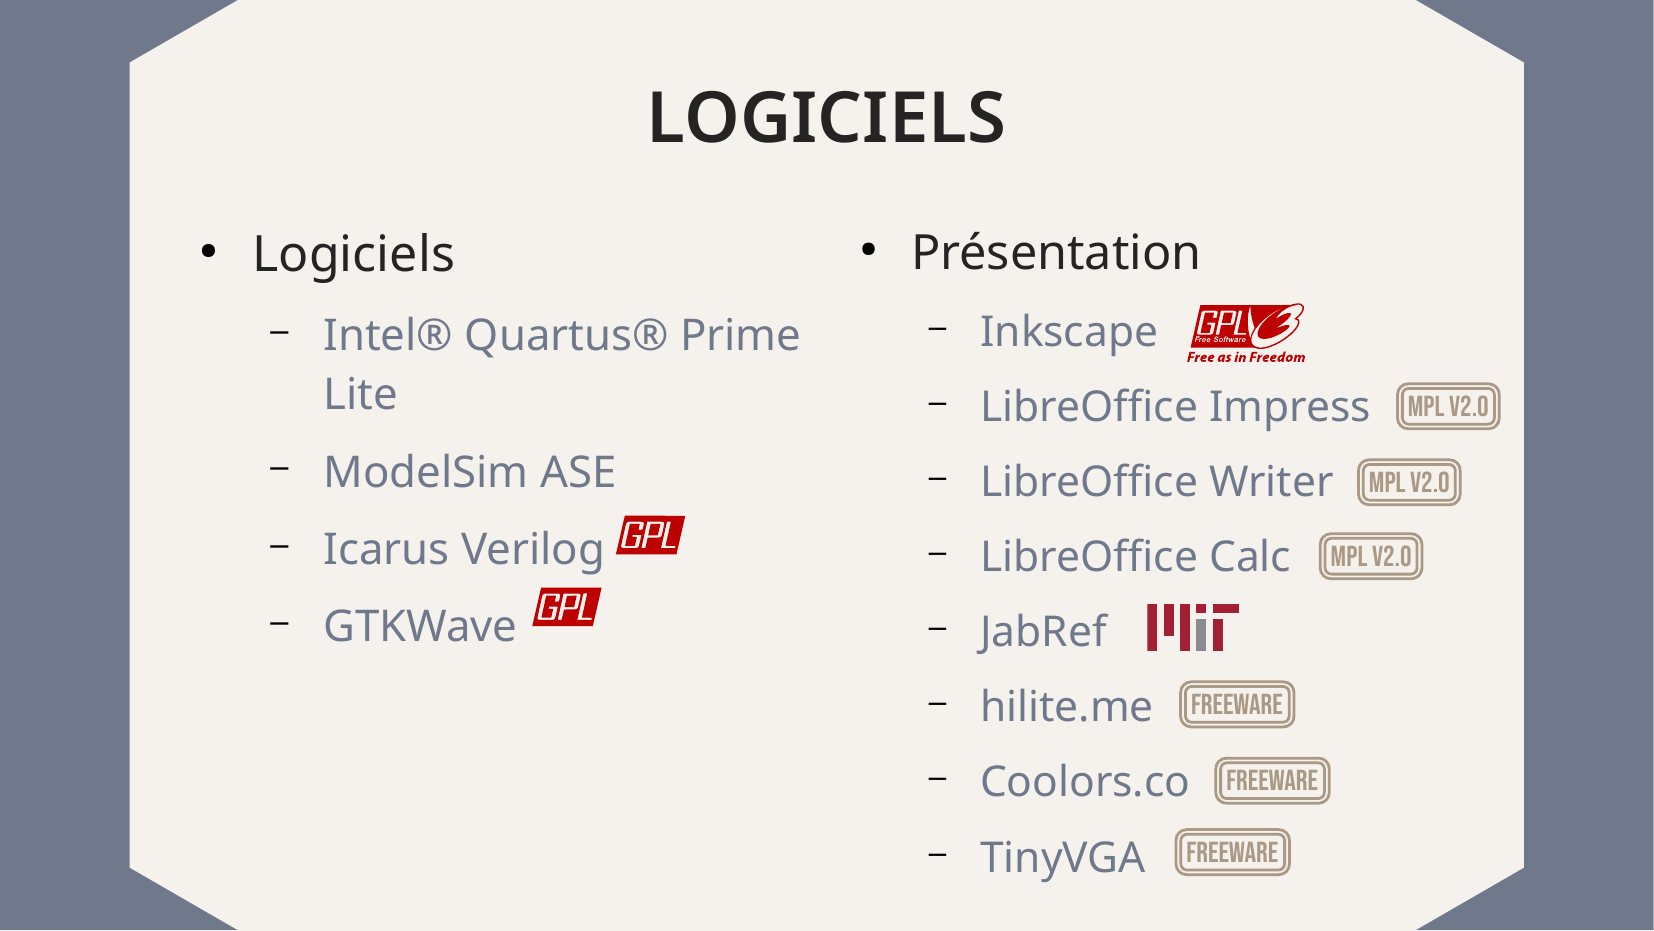

# Logiciels
Logiciels
Intel® Quartus® Prime Lite
ModelSim ASE
Icarus Verilog
GTKWave
Présentation
Inkscape
LibreOffice Impress
LibreOffice Writer
LibreOffice Calc
JabRef
hilite.me
Coolors.co
TinyVGA